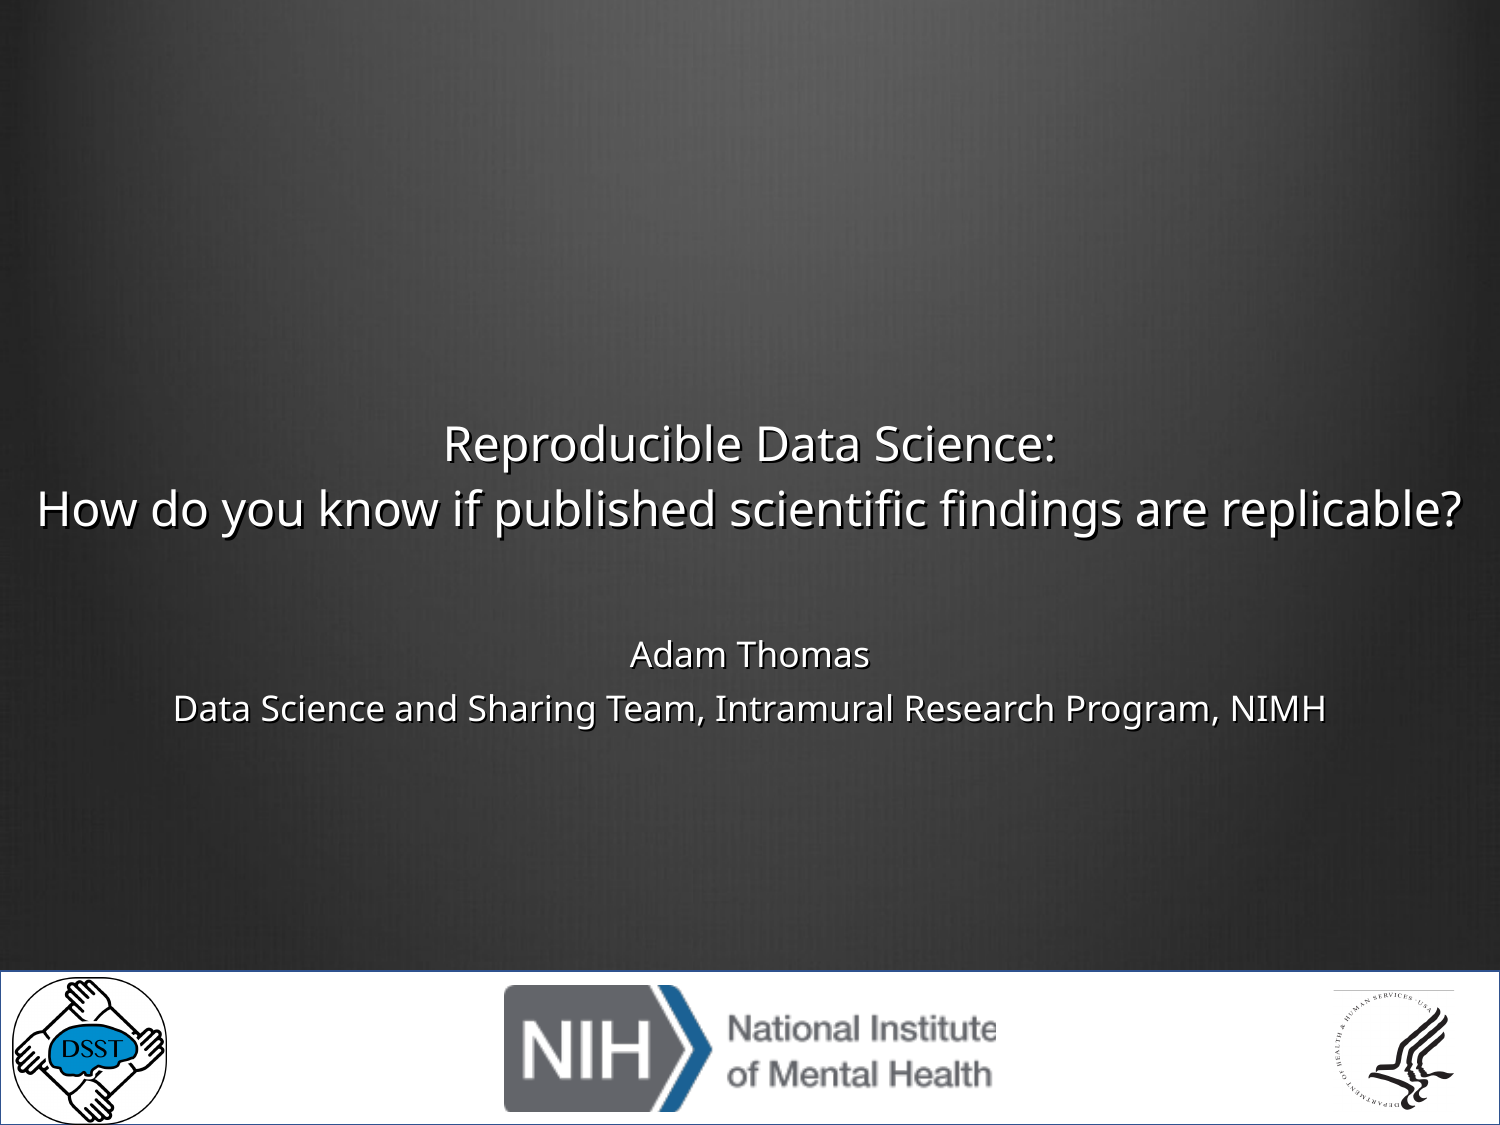

# Reproducible Data Science: How do you know if published scientific findings are replicable?
Adam Thomas
Data Science and Sharing Team, Intramural Research Program, NIMH